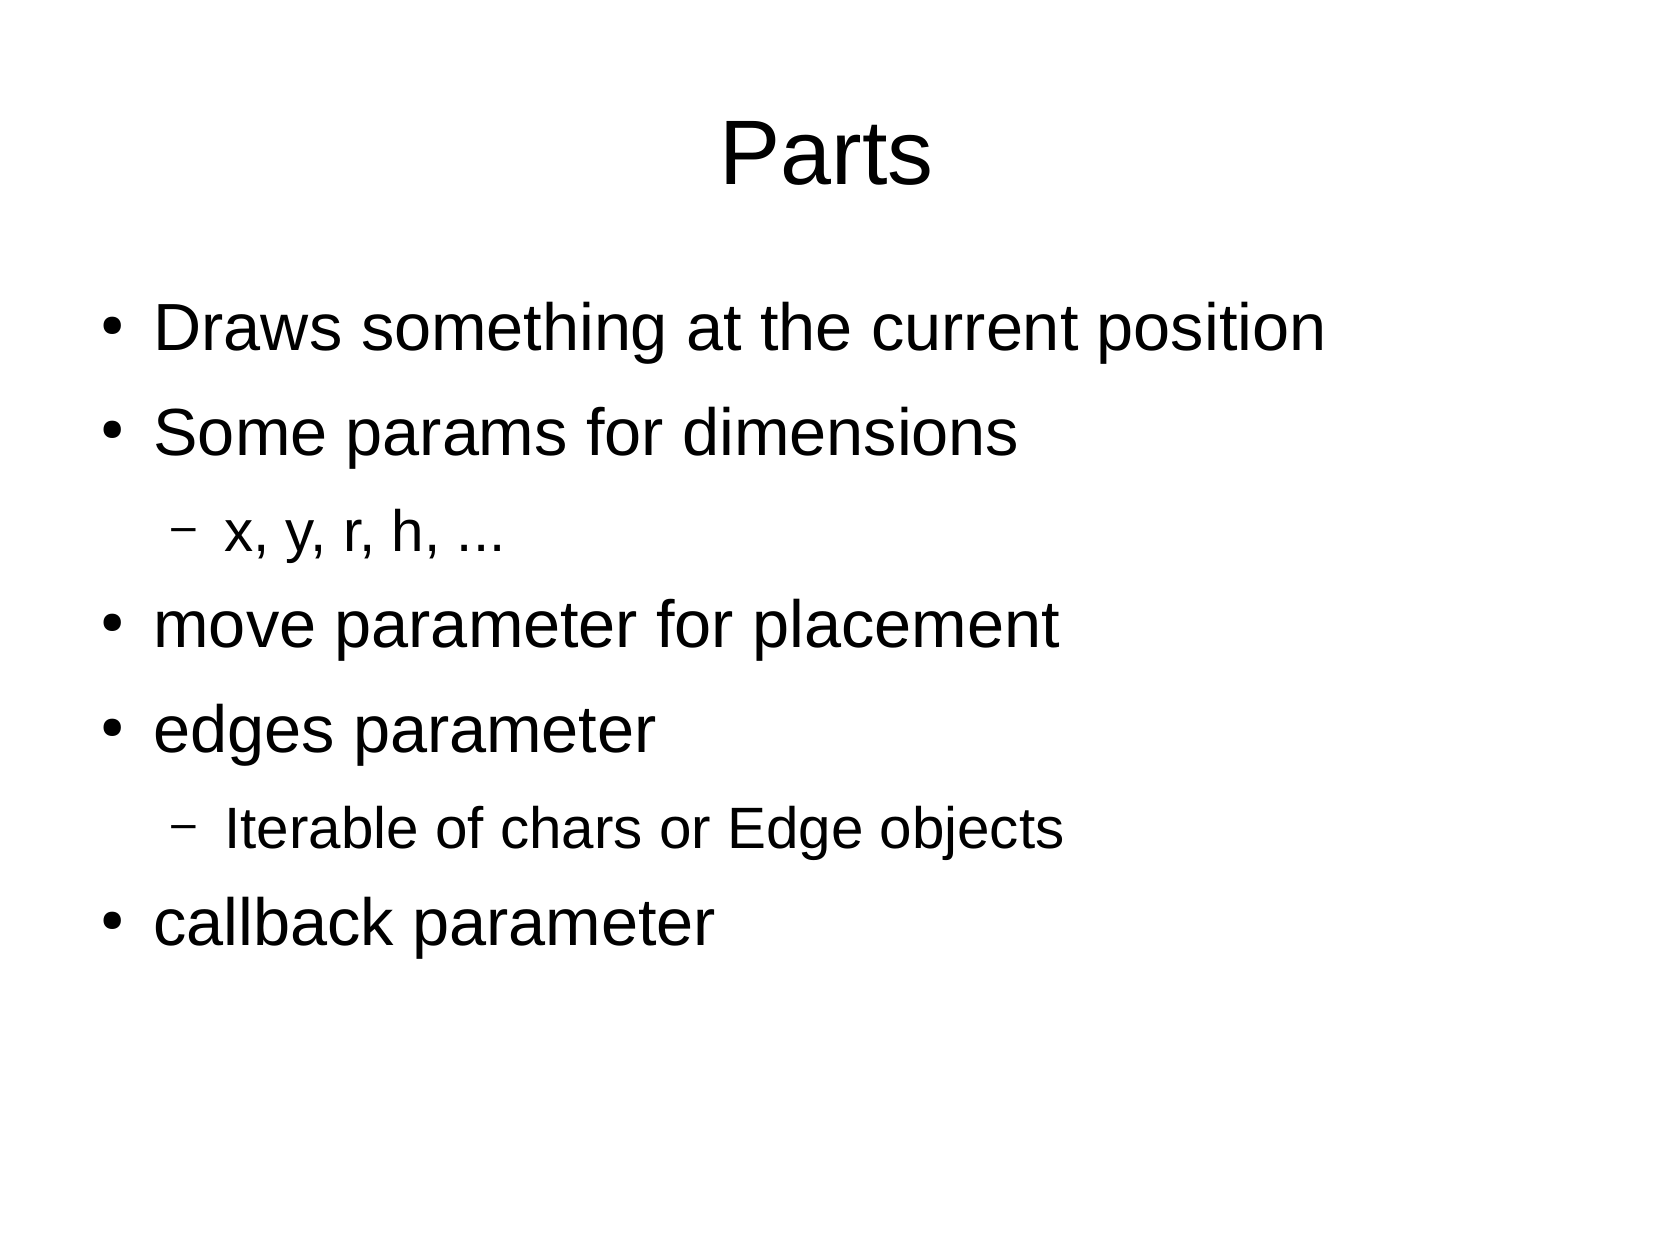

# Parts
Draws something at the current position
Some params for dimensions
x, y, r, h, ...
move parameter for placement
edges parameter
Iterable of chars or Edge objects
callback parameter